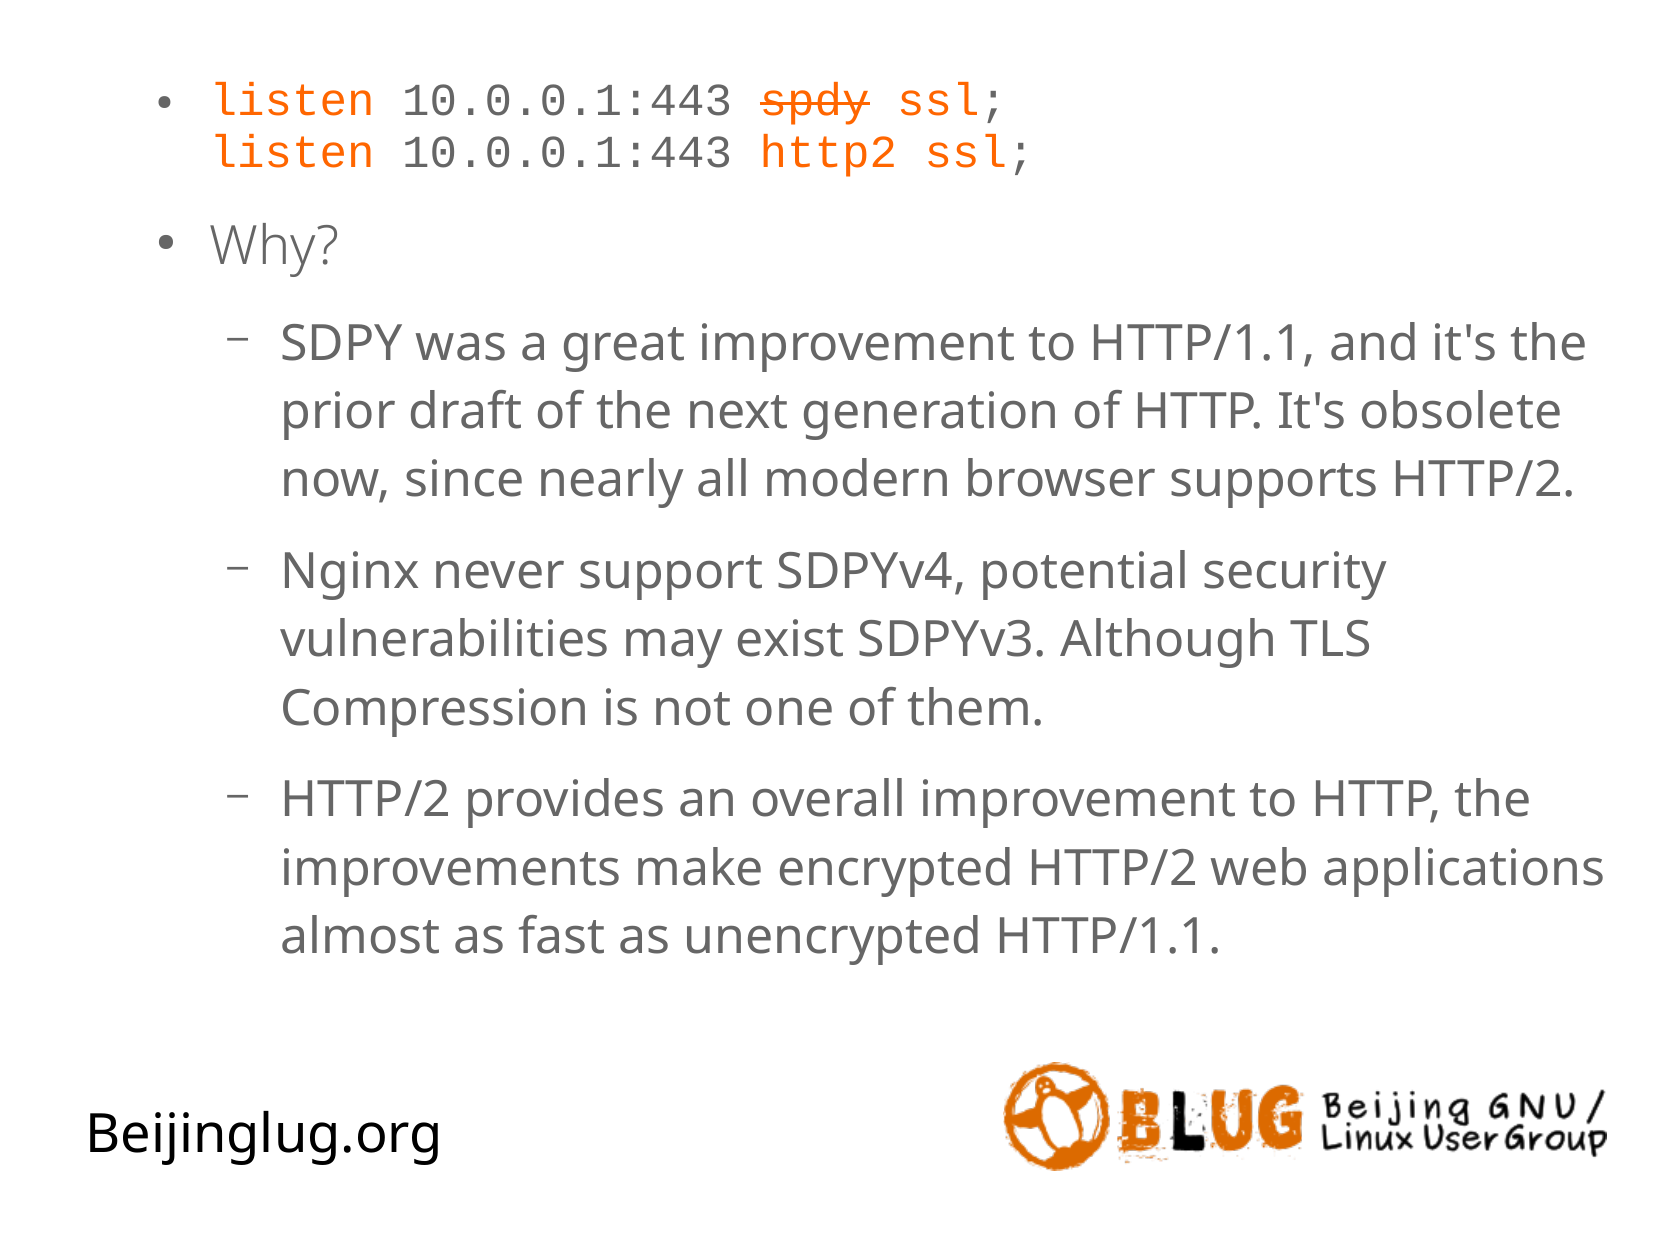

# listen 10.0.0.1:443 spdy ssl; listen 10.0.0.1:443 http2 ssl;
Why?
SDPY was a great improvement to HTTP/1.1, and it's the prior draft of the next generation of HTTP. It's obsolete now, since nearly all modern browser supports HTTP/2.
Nginx never support SDPYv4, potential security vulnerabilities may exist SDPYv3. Although TLS Compression is not one of them.
HTTP/2 provides an overall improvement to HTTP, the improvements make encrypted HTTP/2 web applications almost as fast as unencrypted HTTP/1.1.